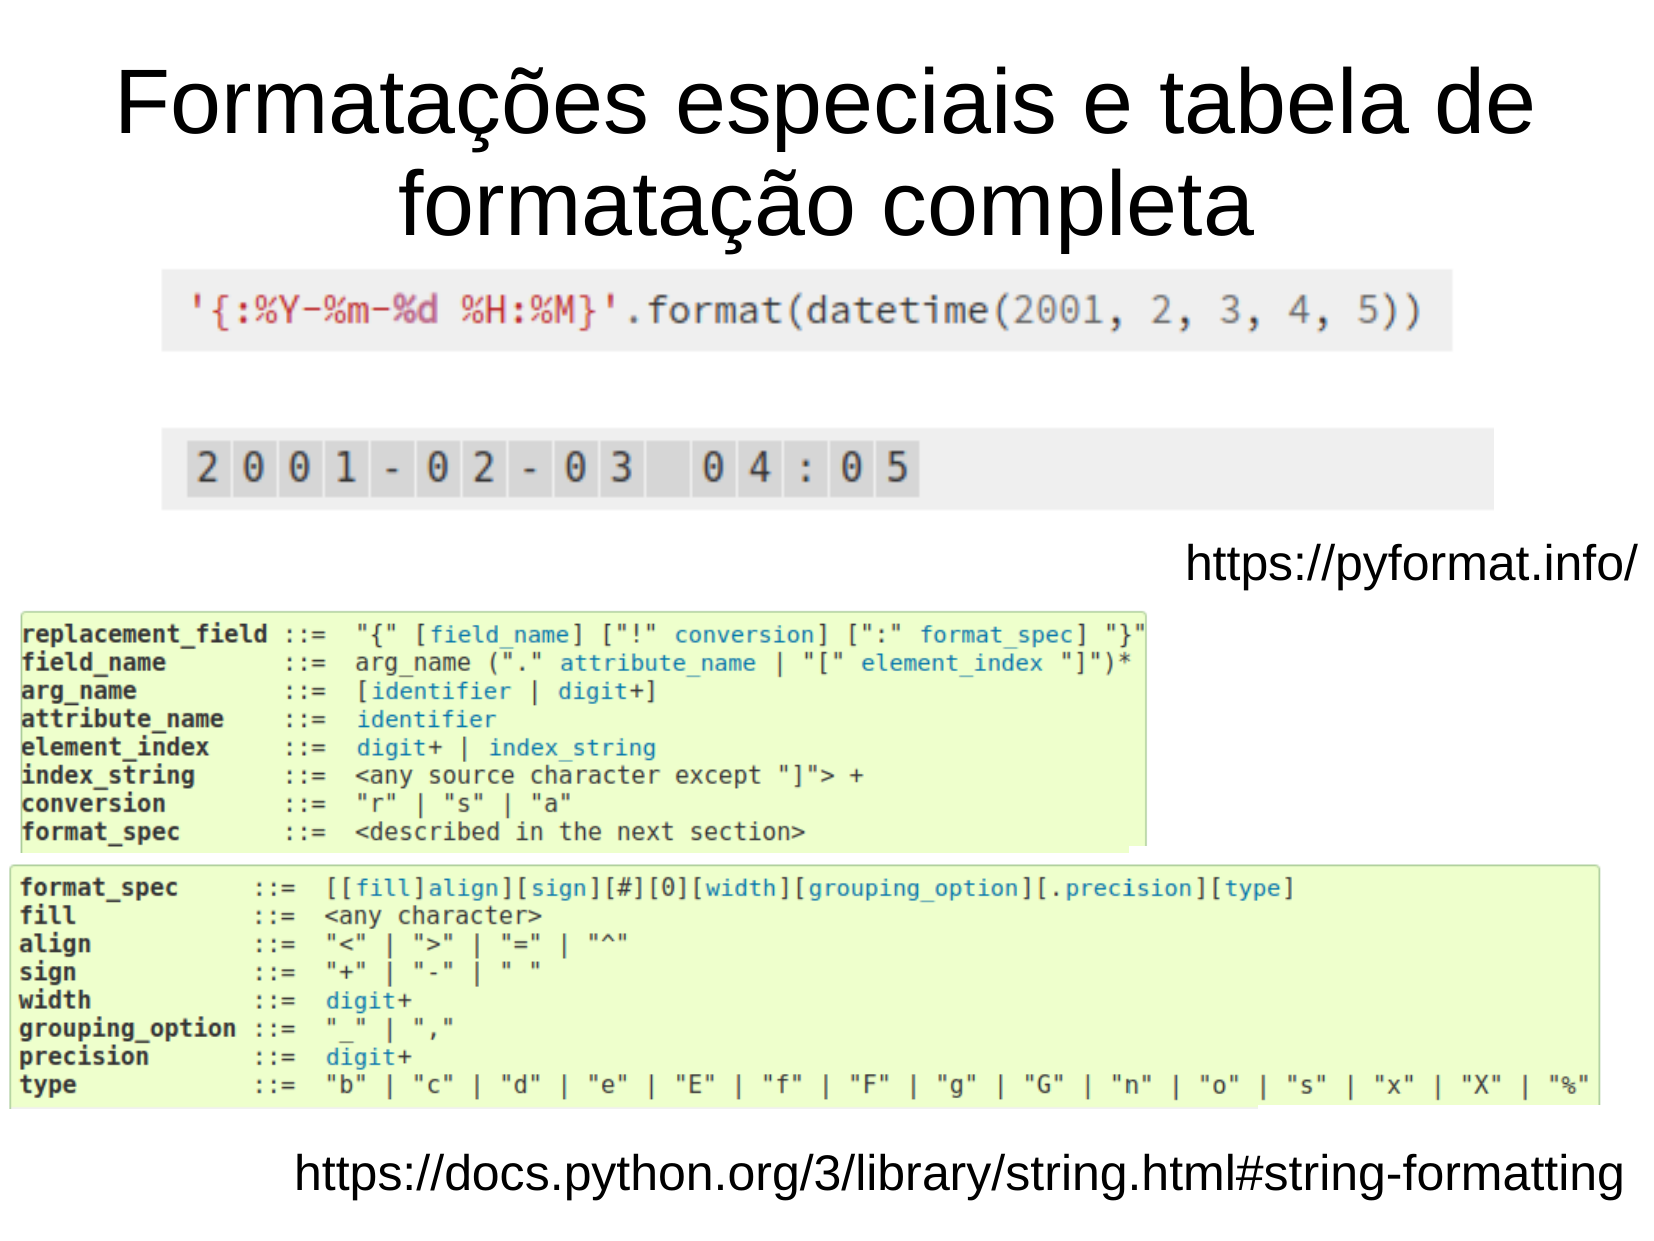

# Formatações especiais e tabela de formatação completa
https://pyformat.info/
https://docs.python.org/3/library/string.html#string-formatting